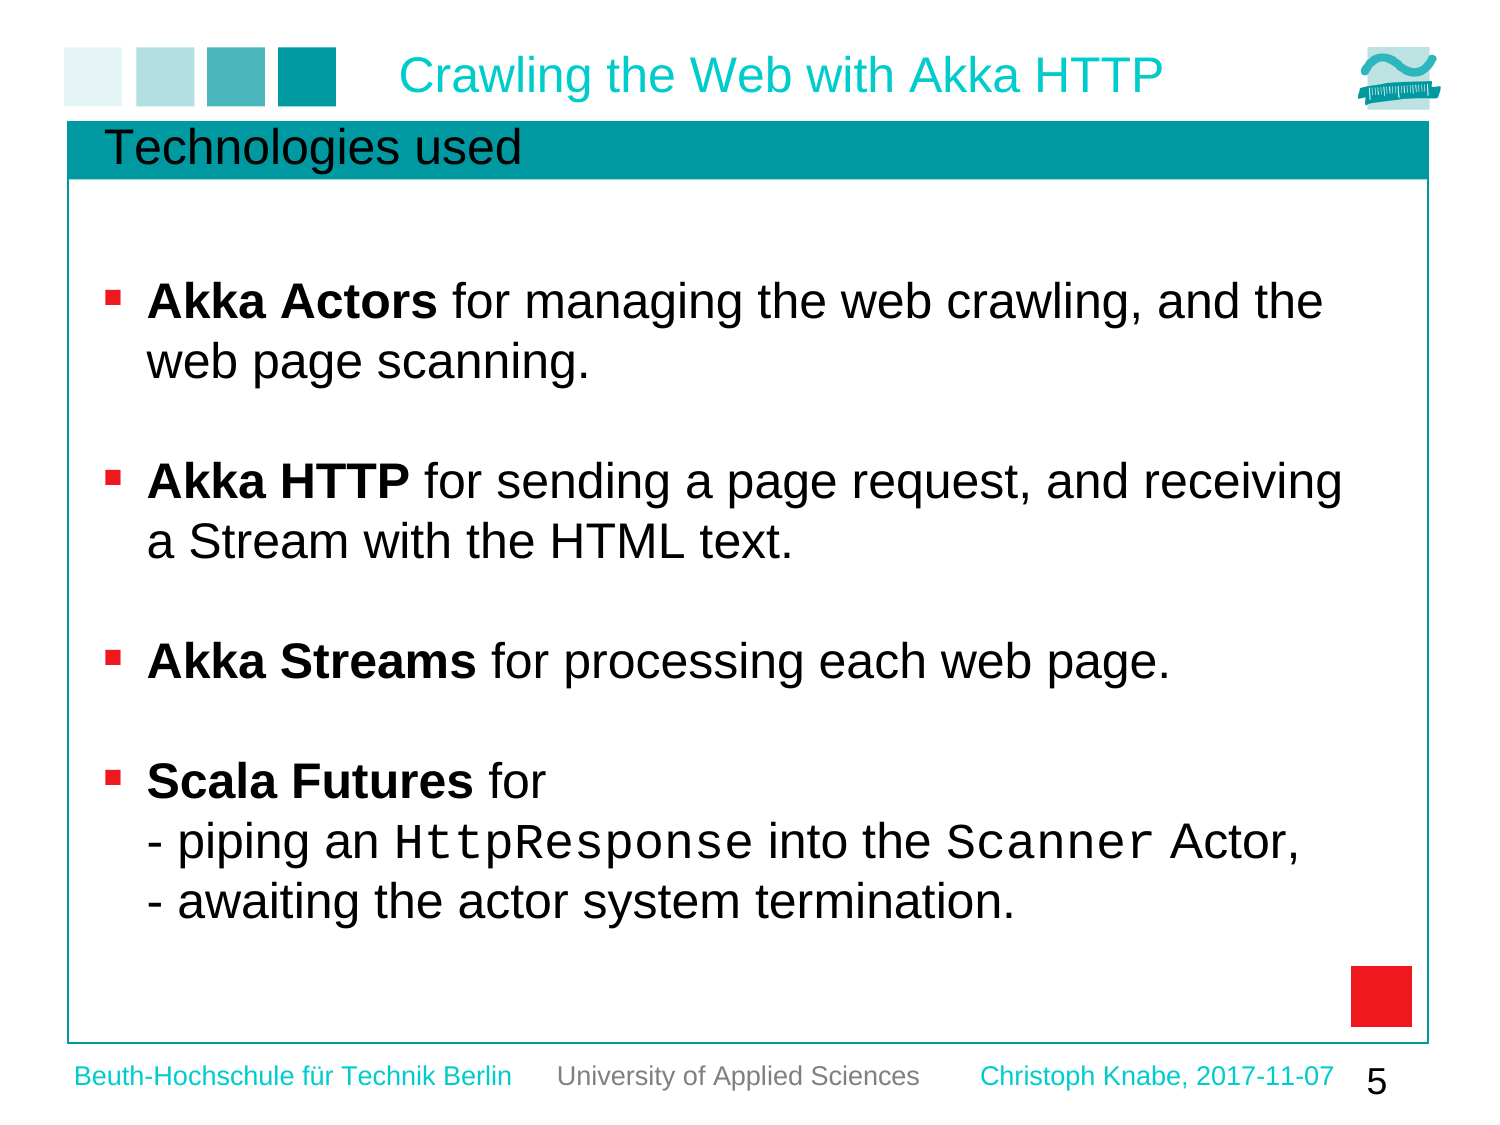

Technologies used
Akka Actors for managing the web crawling, and the web page scanning.
Akka HTTP for sending a page request, and receiving a Stream with the HTML text.
Akka Streams for processing each web page.
Scala Futures for
- piping an HttpResponse into the Scanner Actor,
- awaiting the actor system termination.
5